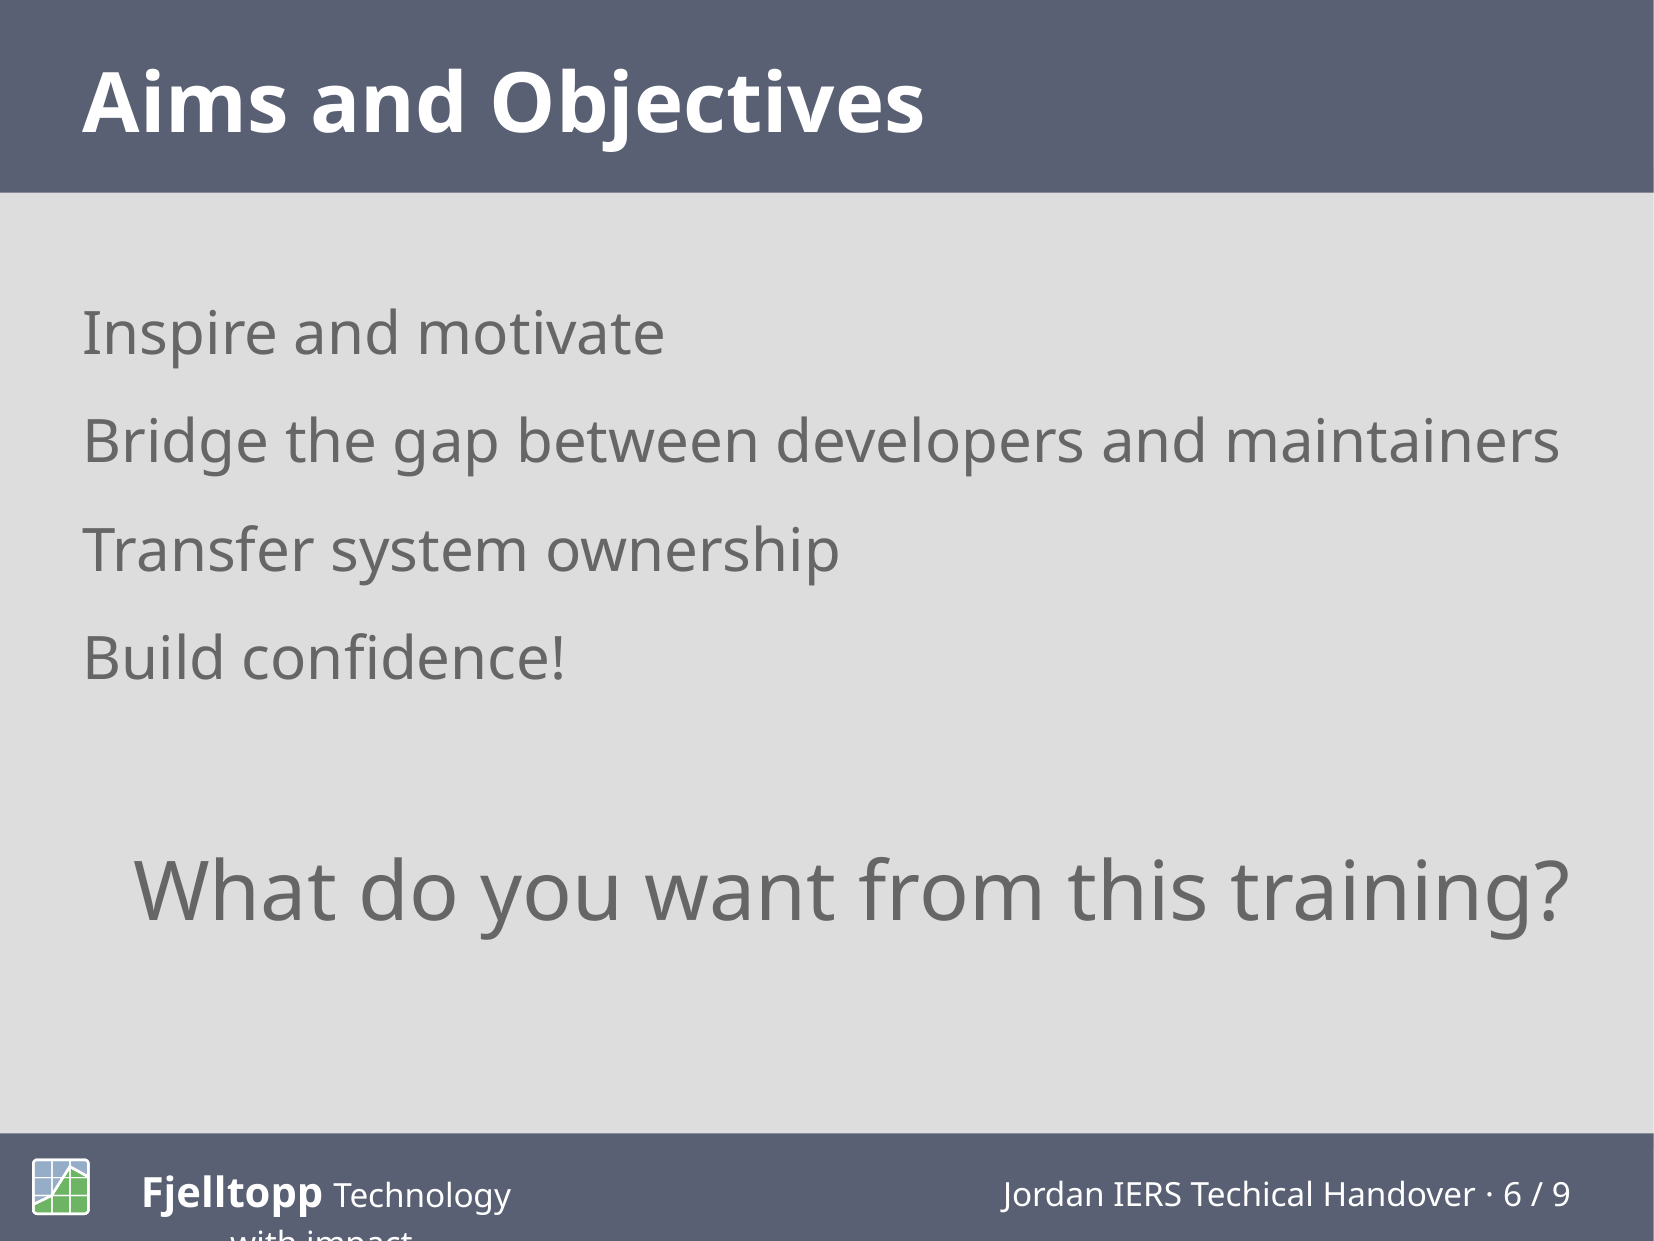

# Aims and Objectives
Inspire and motivate
Bridge the gap between developers and maintainers
Transfer system ownership
Build confidence!
What do you want from this training?
6